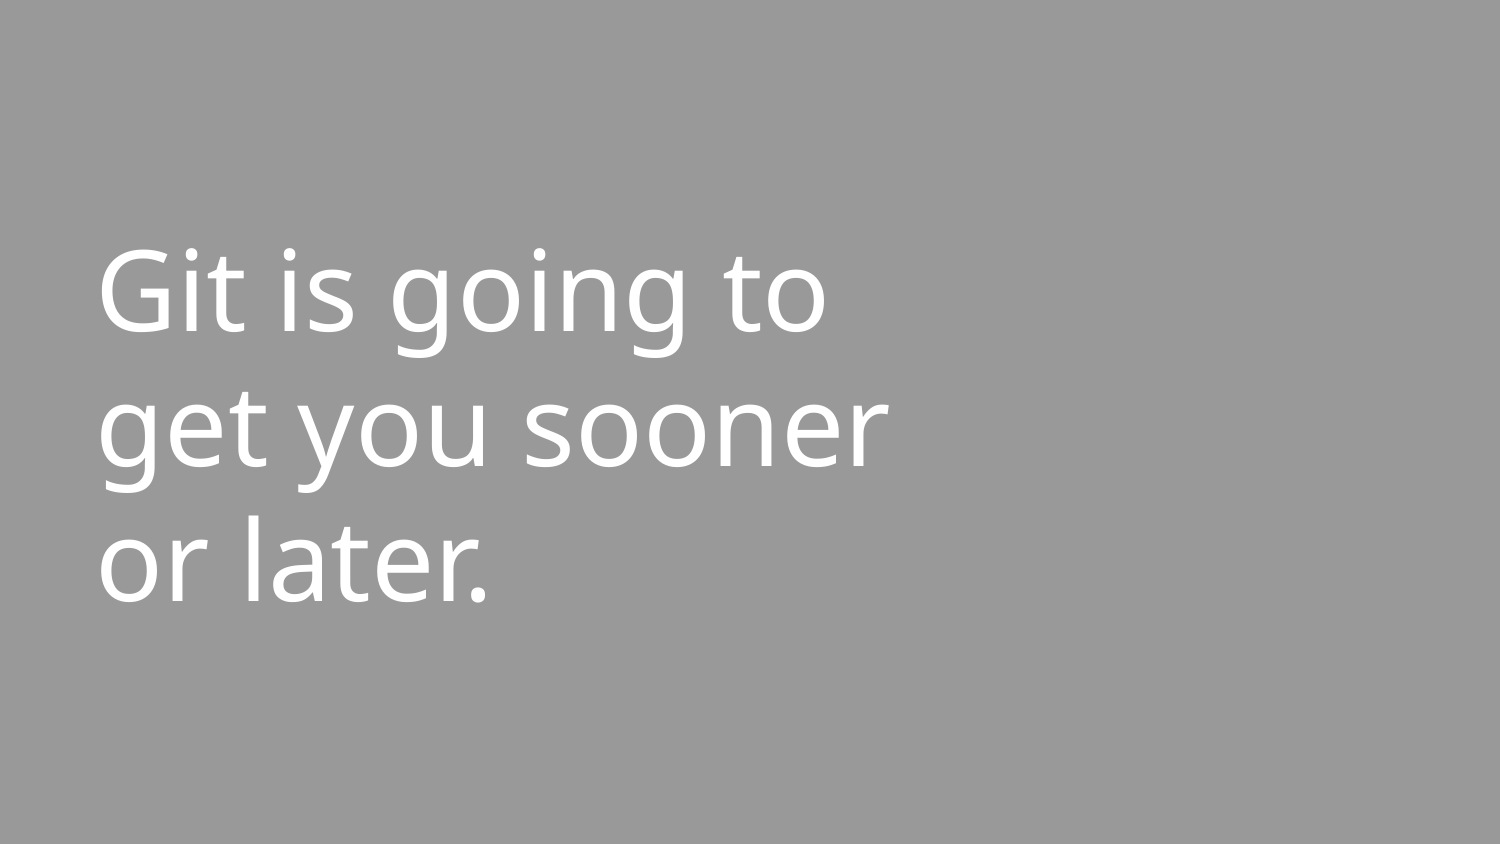

# Git is going to get you sooner or later.